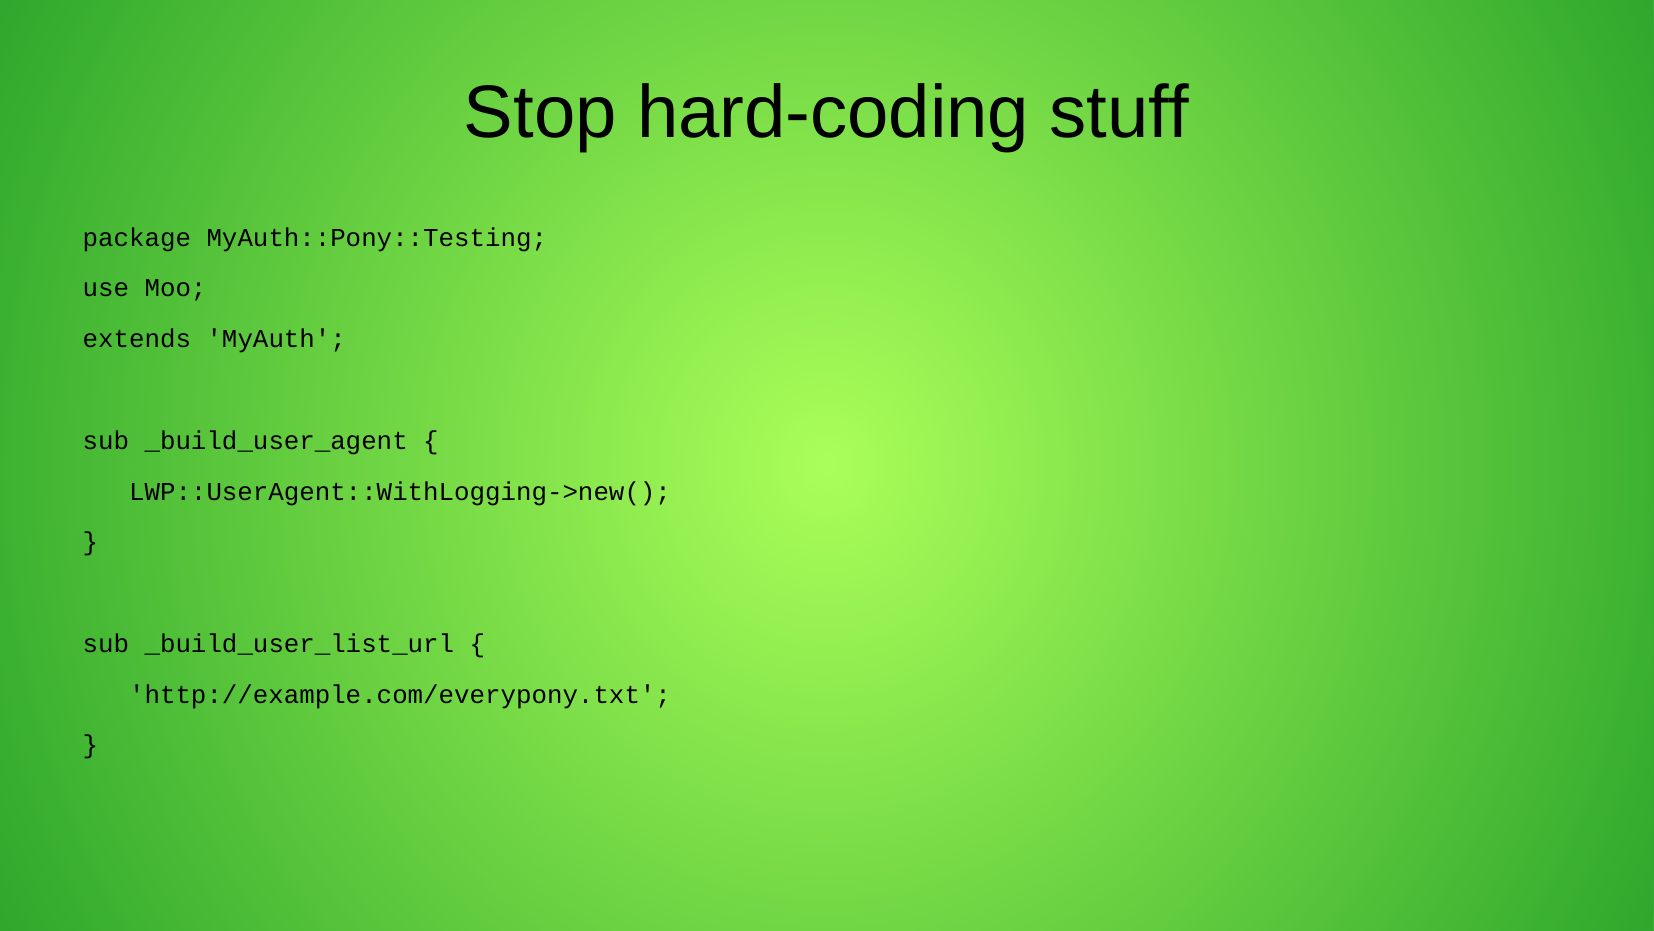

# Stop hard-coding stuff
package MyAuth::Pony::Testing;
use Moo;
extends 'MyAuth';
sub _build_user_agent {
 LWP::UserAgent::WithLogging->new();
}
sub _build_user_list_url {
 'http://example.com/everypony.txt';
}